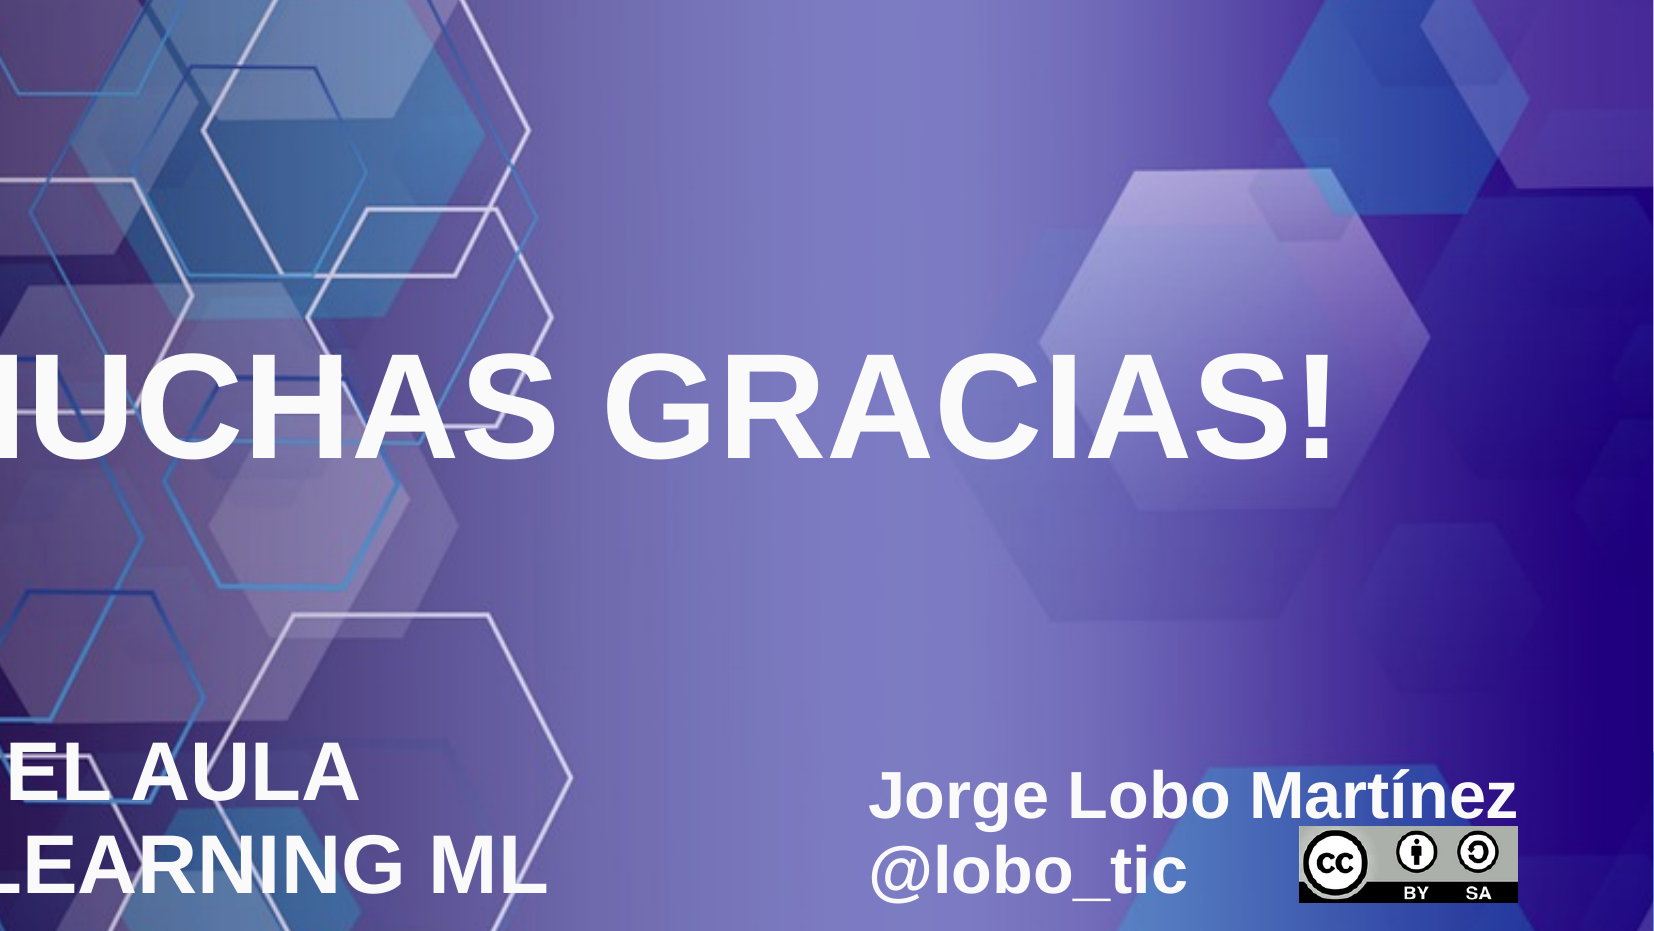

¡MUCHAS GRACIAS!
# IA EN EL AULA CON LEARNING ML
Jorge Lobo Martínez
@lobo_tic